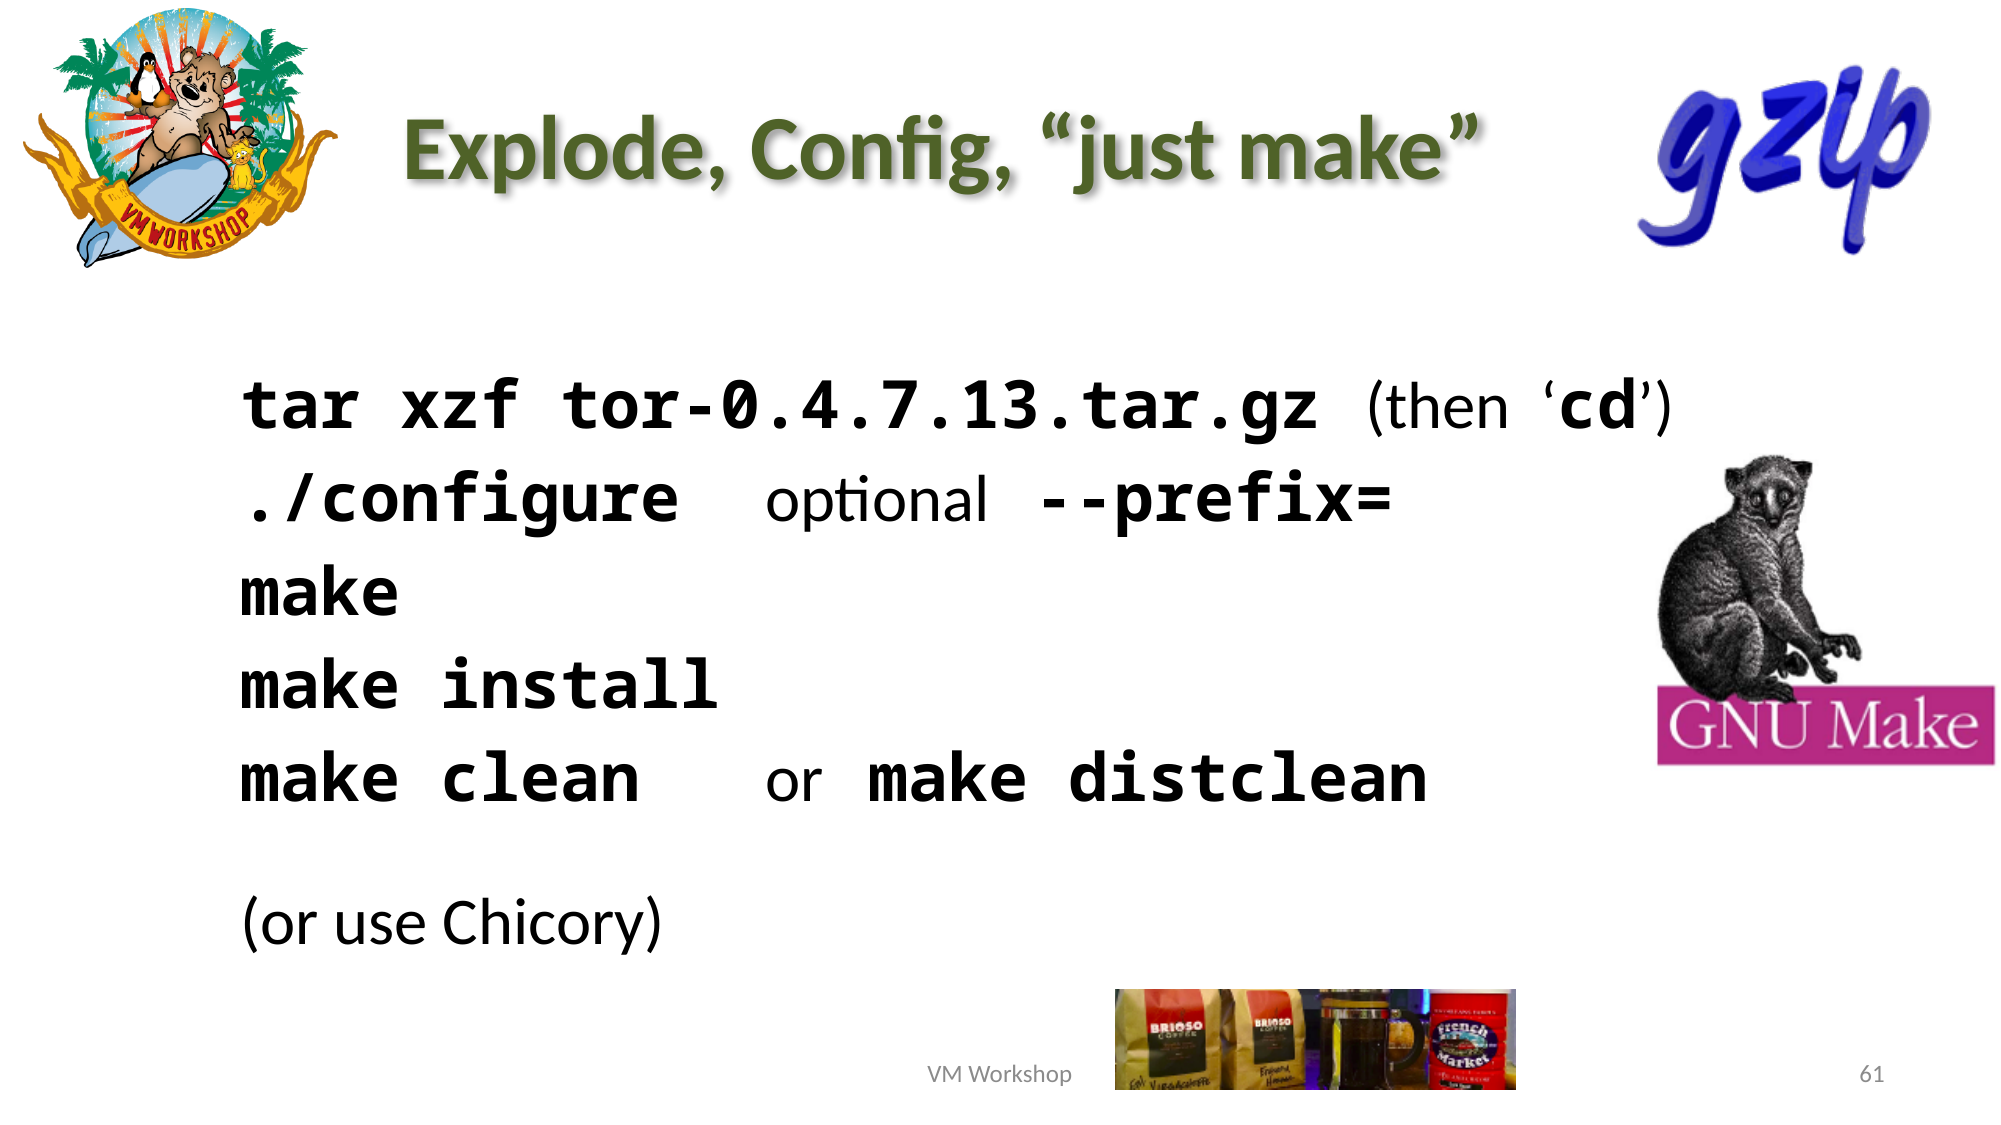

Explode, Config, “just make”
# tar xzf tor-0.4.7.13.tar.gz (then ‘cd’)
./configure 	optional --prefix=
make
make install
make clean 		or make distclean
(or use Chicory)
VM Workshop
61